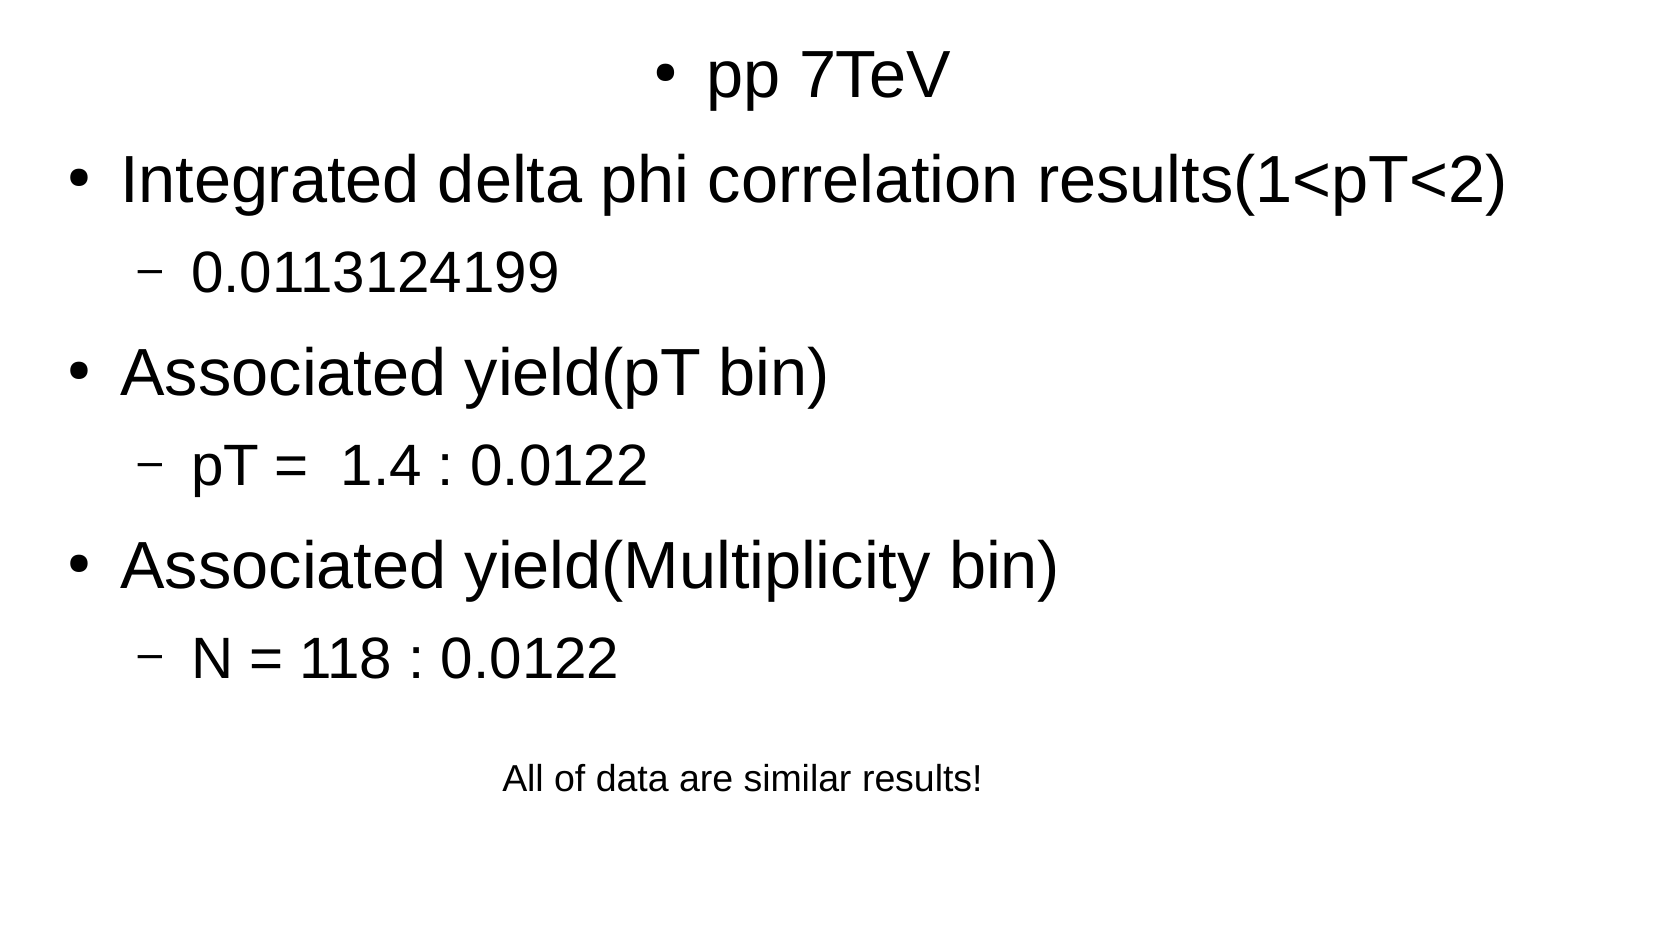

# pp 7TeV
Integrated delta phi correlation results(1<pT<2)
0.0113124199
Associated yield(pT bin)
pT = 1.4 : 0.0122
Associated yield(Multiplicity bin)
N = 118 : 0.0122
All of data are similar results!